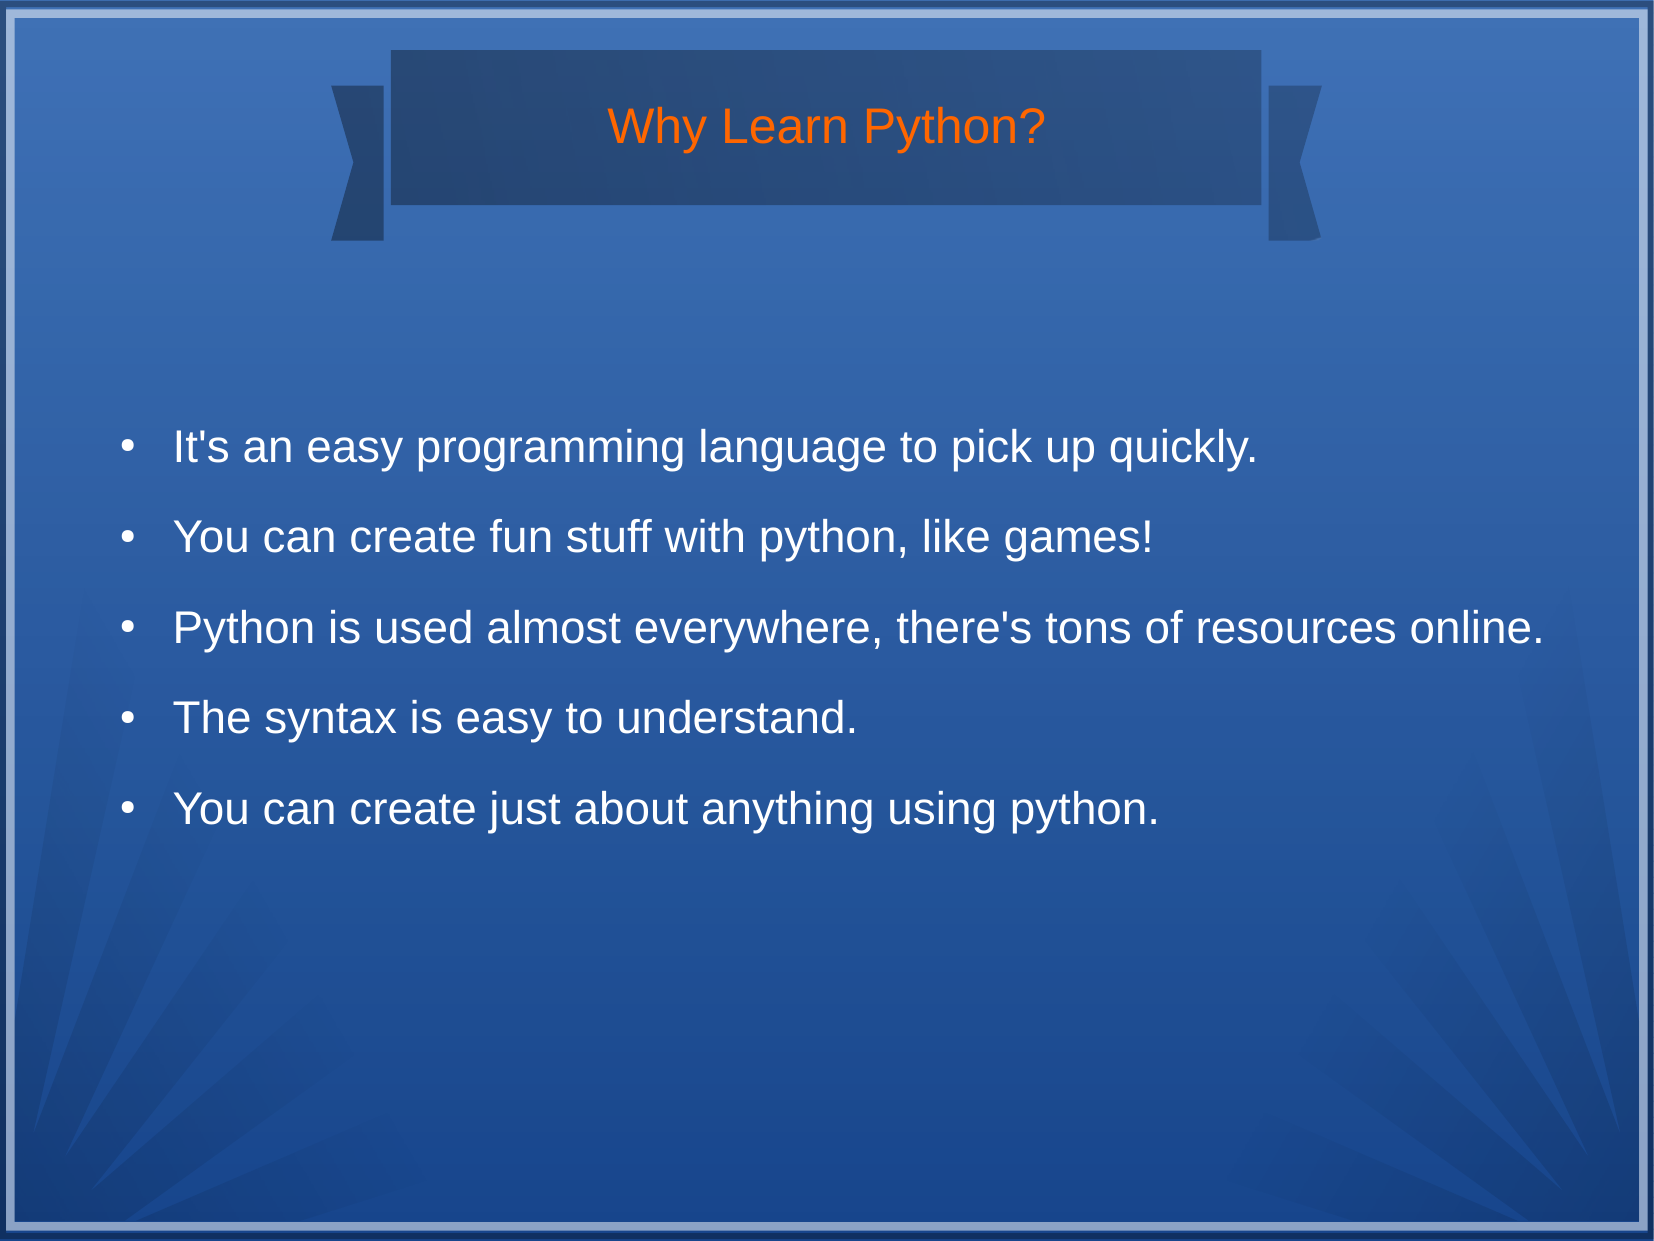

# Why Learn Python?
It's an easy programming language to pick up quickly.
You can create fun stuff with python, like games!
Python is used almost everywhere, there's tons of resources online.
The syntax is easy to understand.
You can create just about anything using python.